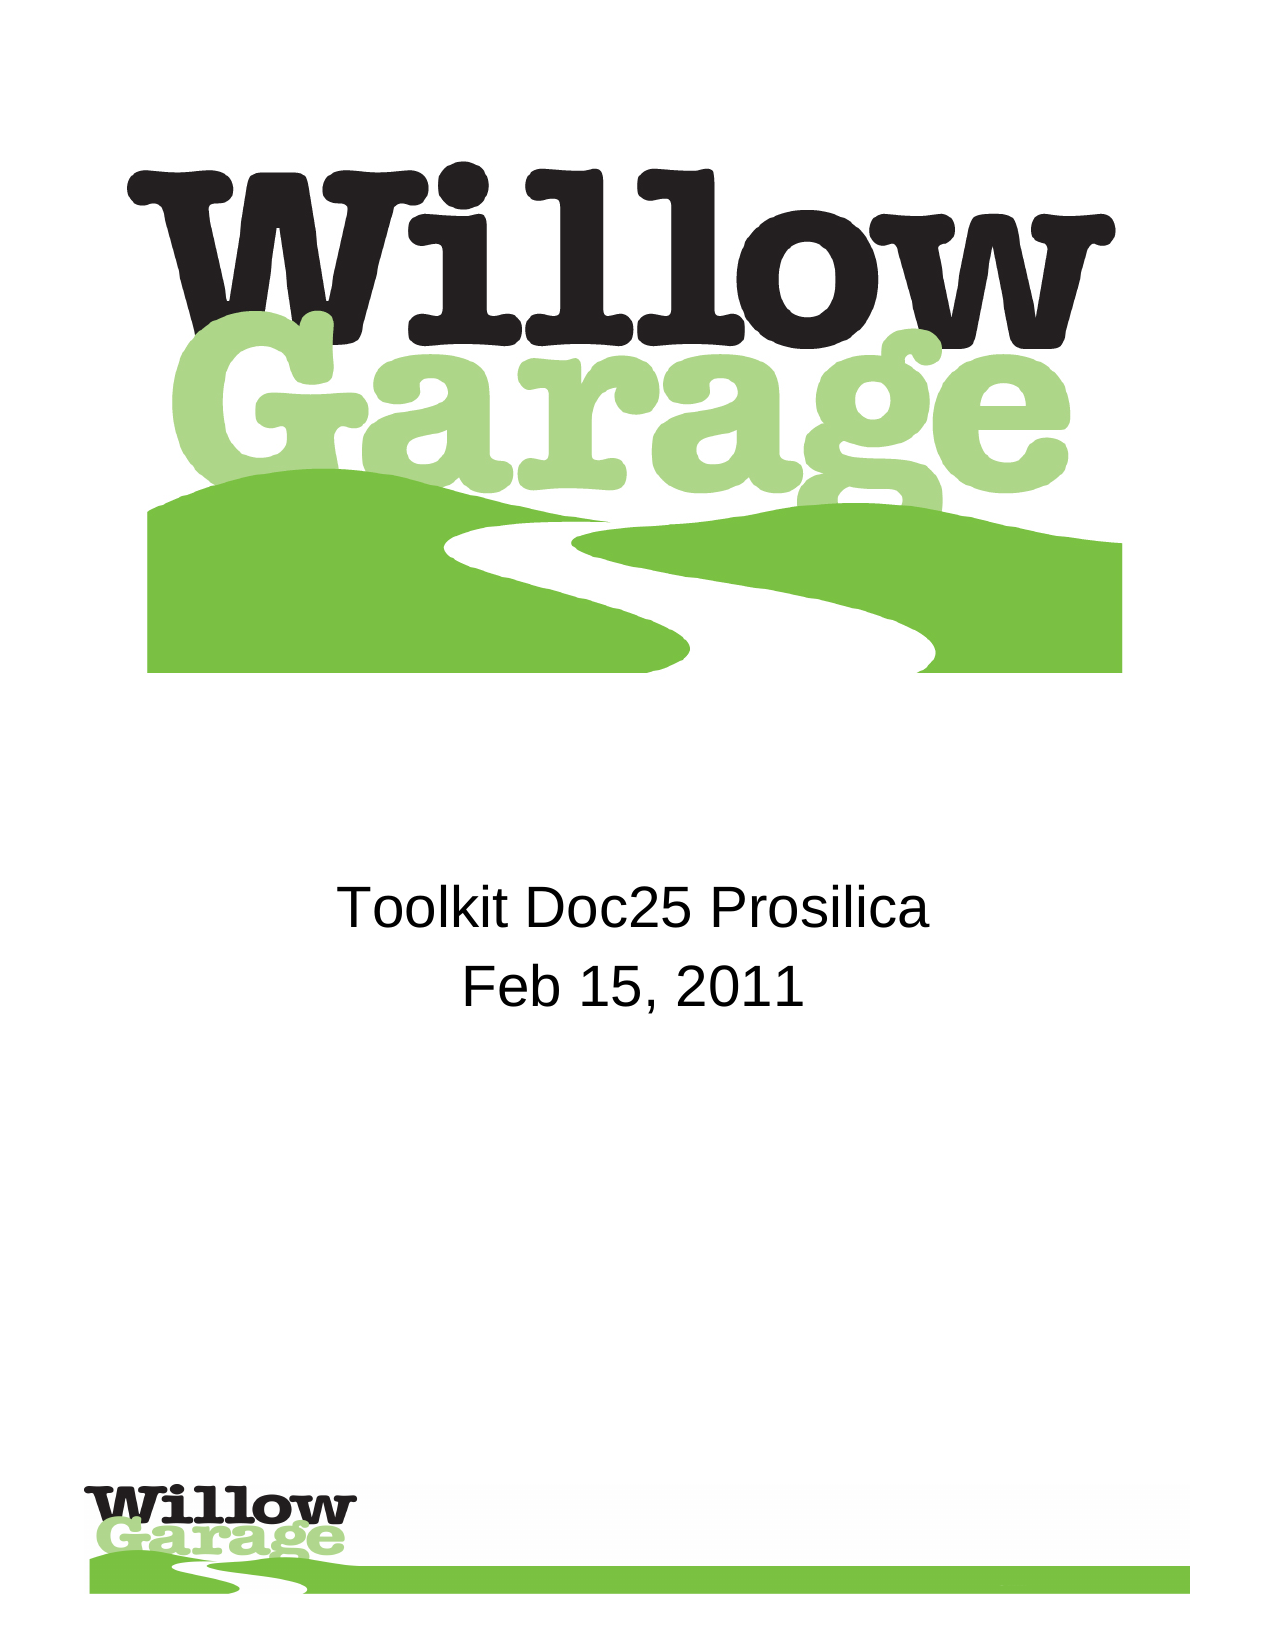

# Toolkit Doc25 Prosilica
Feb 15, 2011